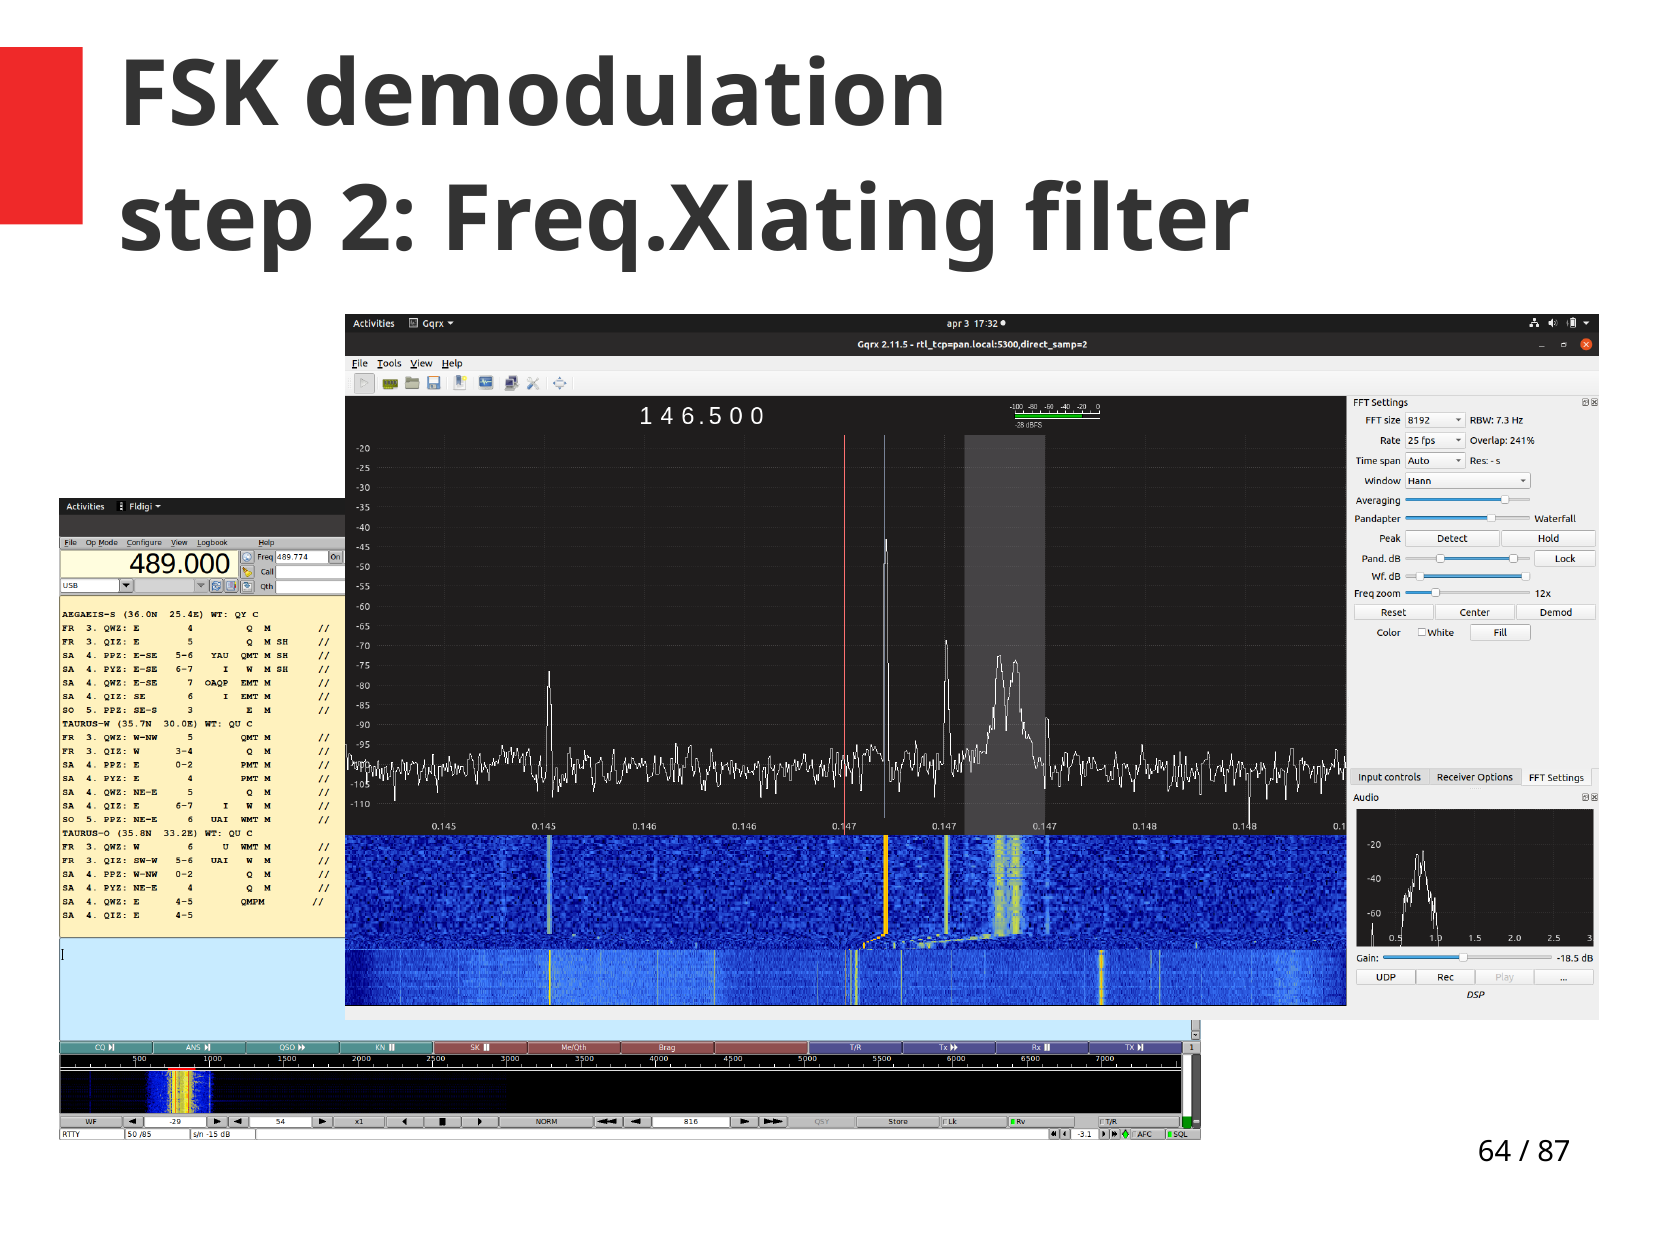

# FSK demodulation step 2: Freq.Xlating filter
64